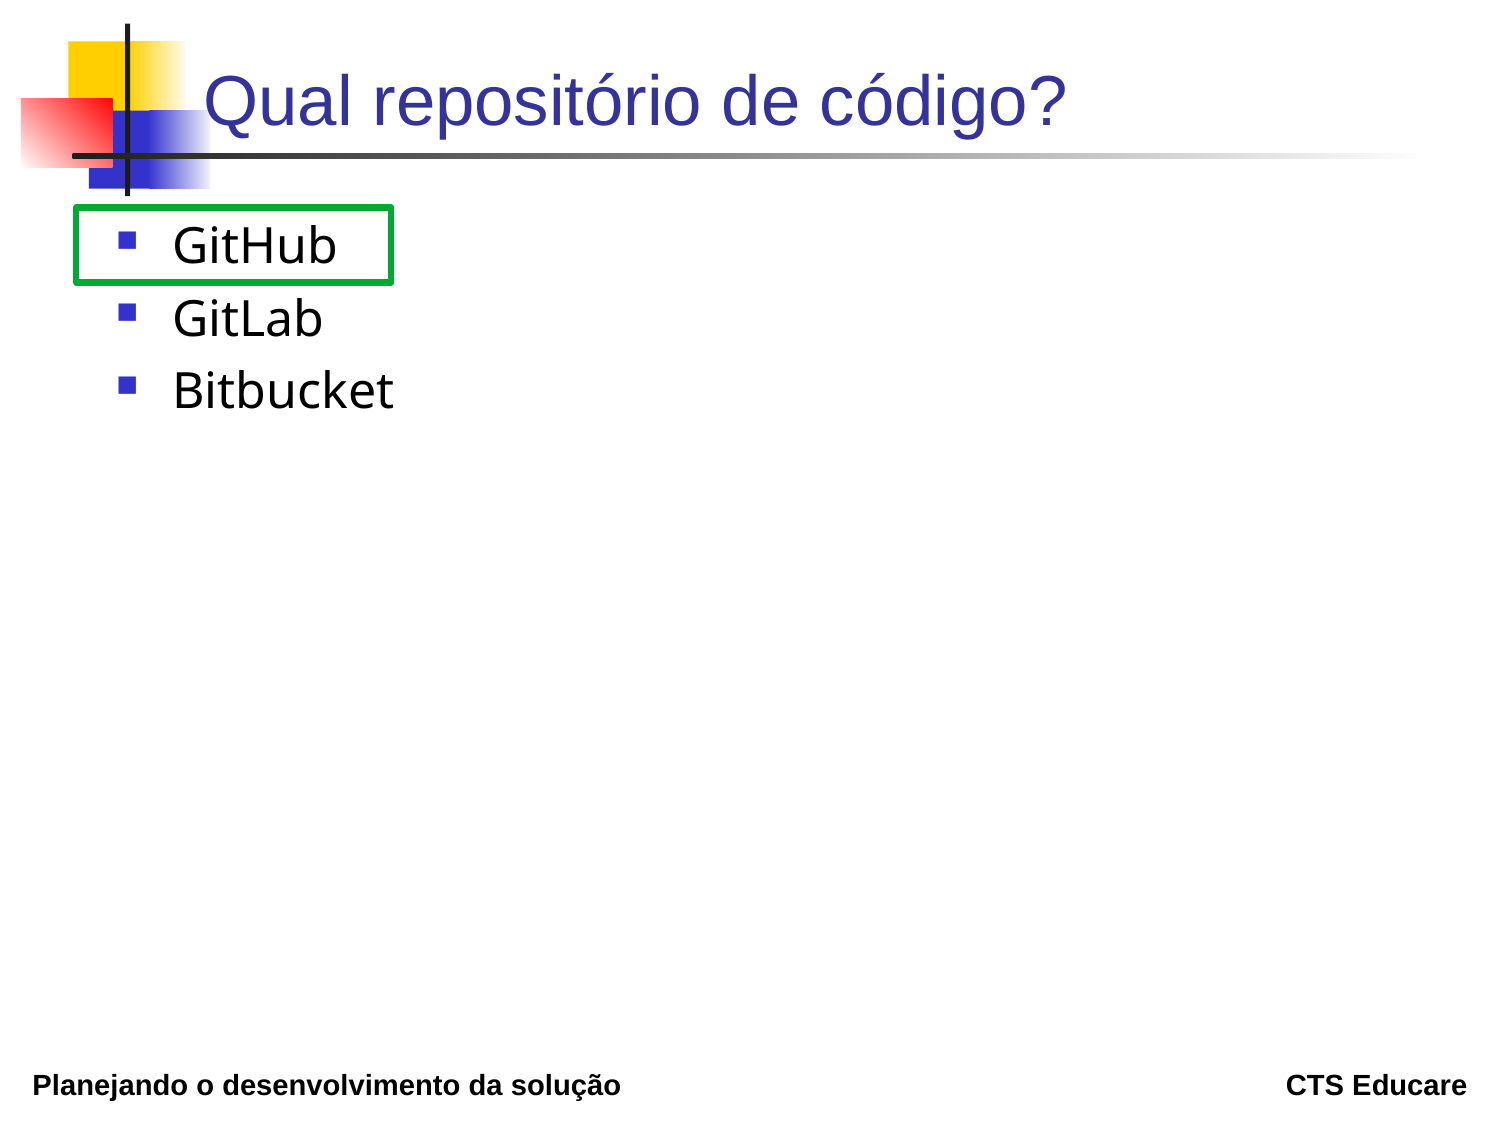

# Qual repositório de código?
GitHub
GitLab
Bitbucket